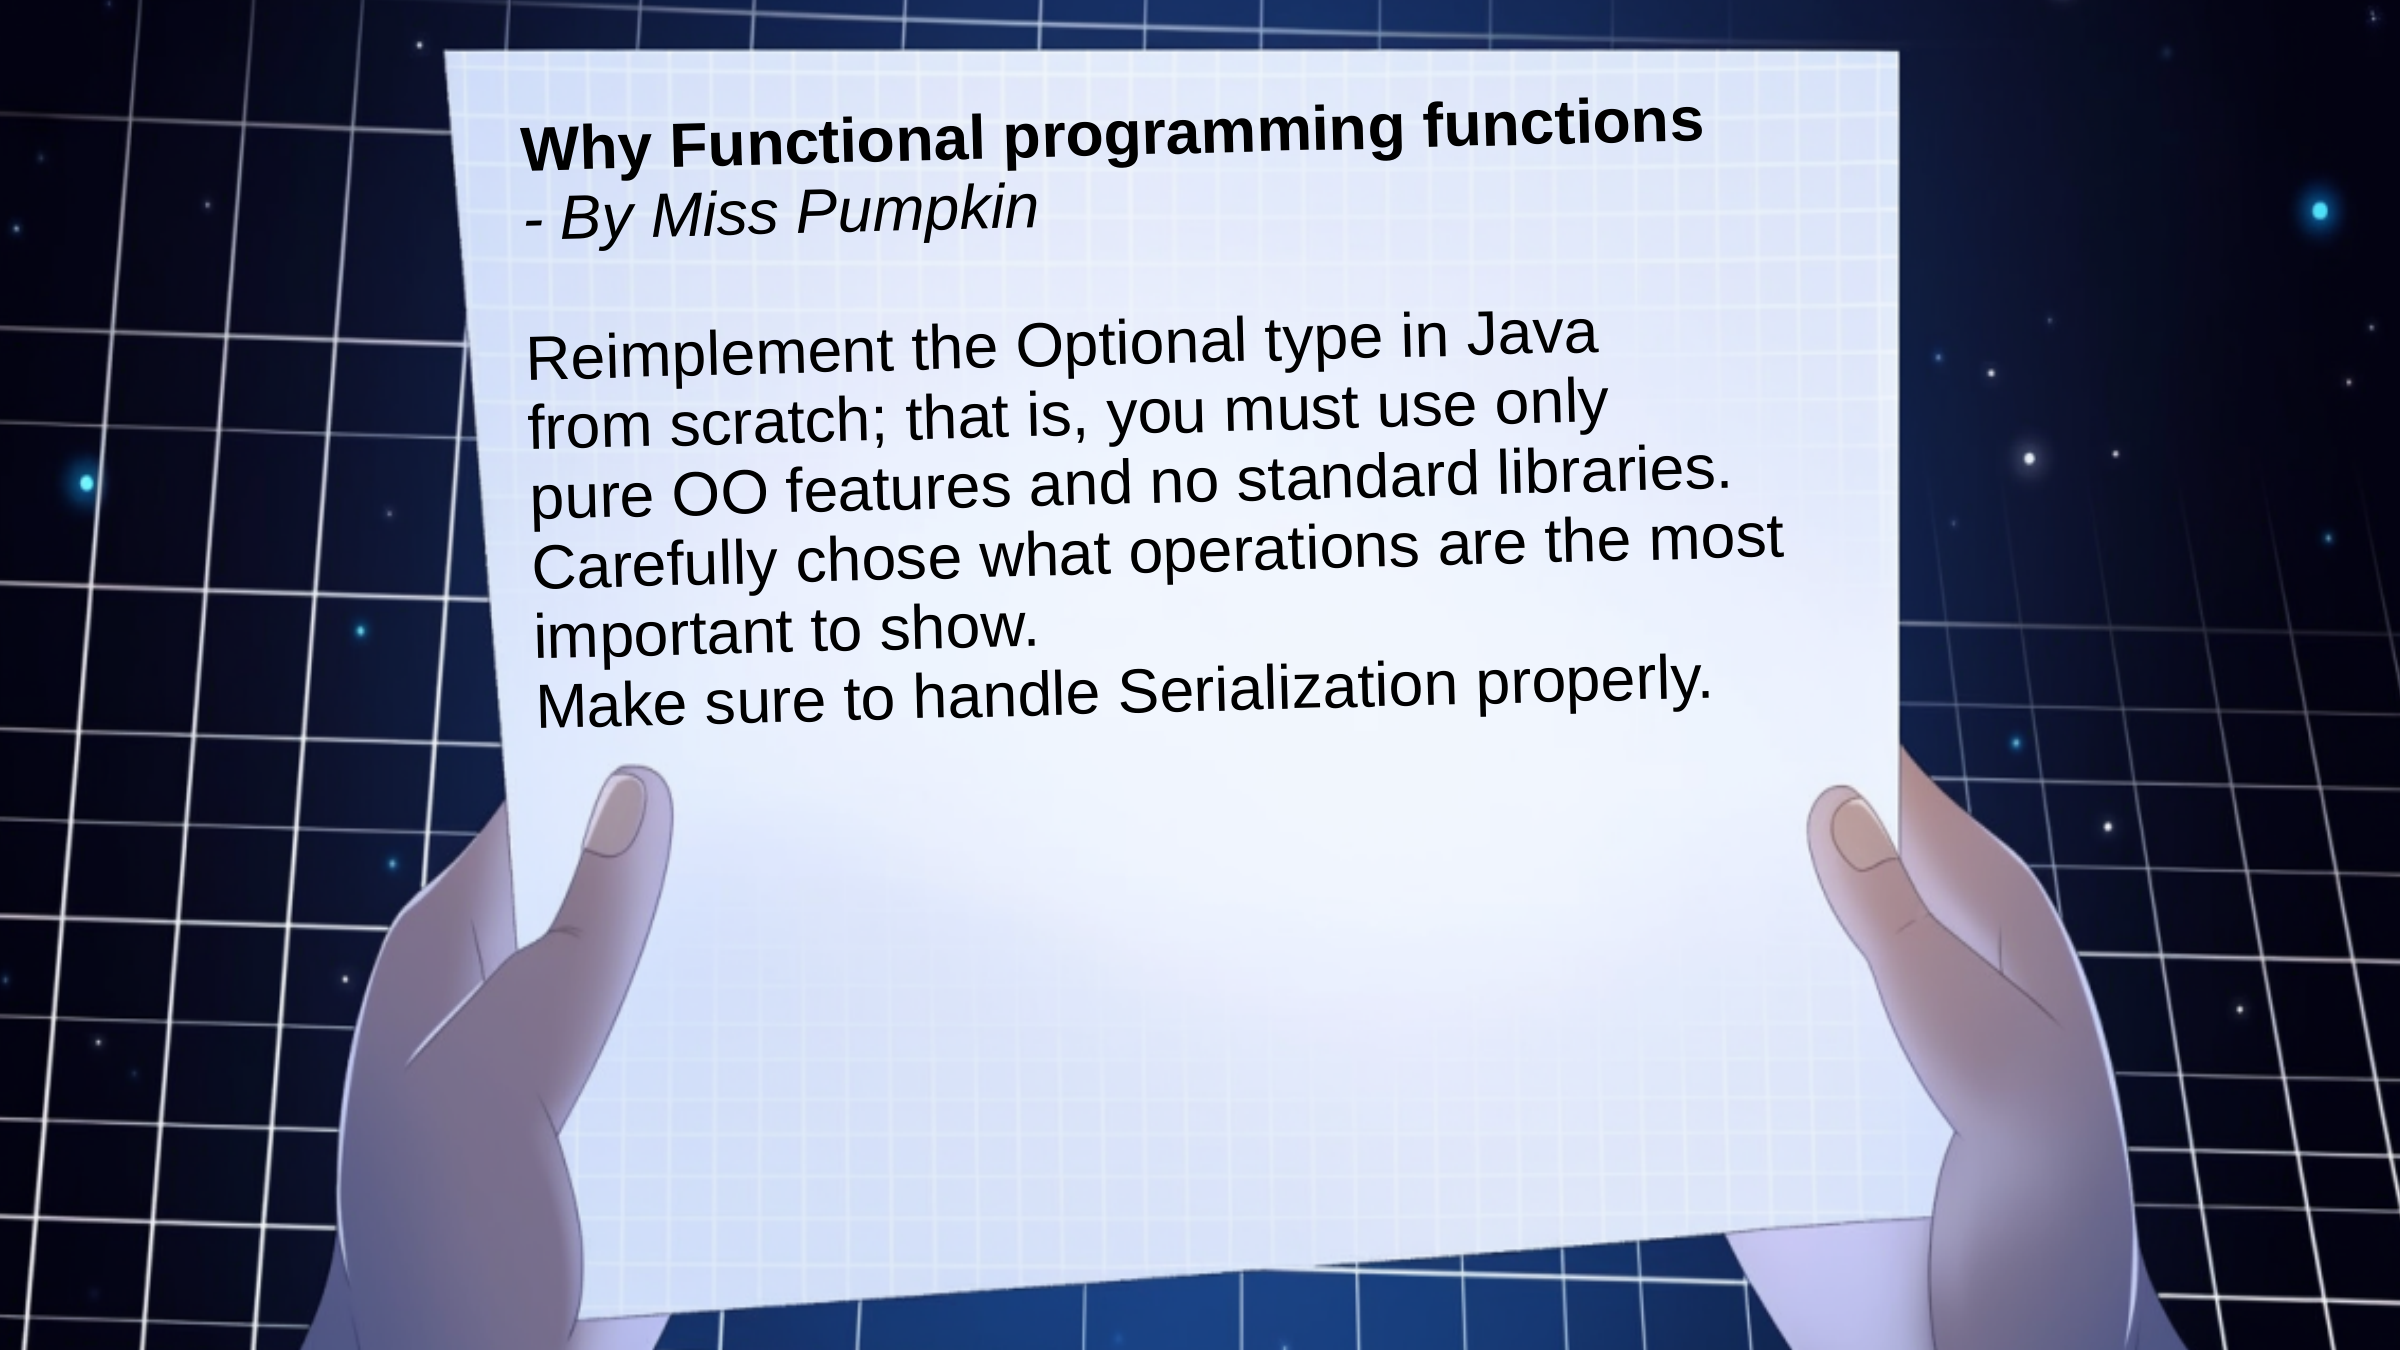

Why Functional programming functions
- By Miss Pumpkin
Reimplement the Optional type in Java
from scratch; that is, you must use only
pure OO features and no standard libraries.
Carefully chose what operations are the most
important to show.
Make sure to handle Serialization properly.